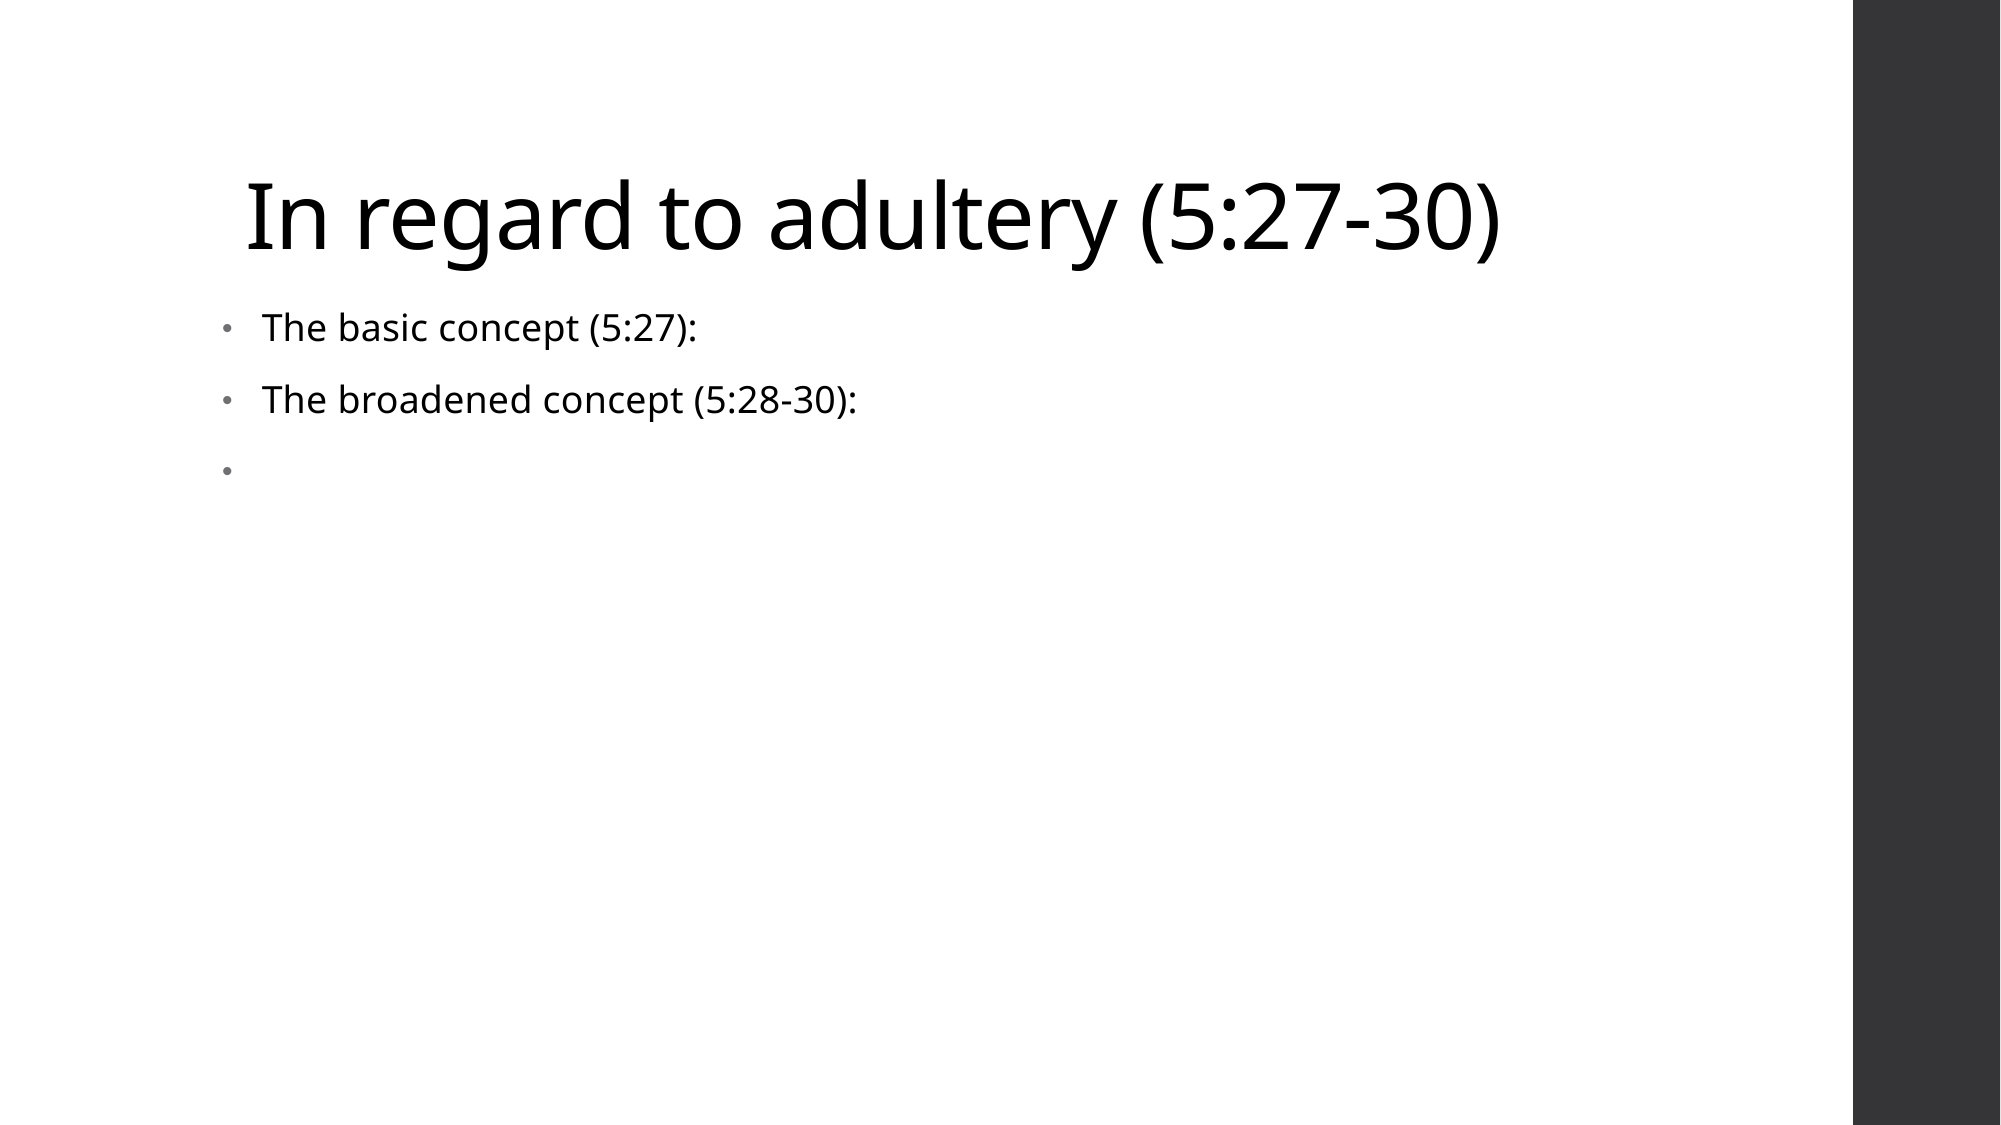

# In regard to adultery (5:27-30)
 The basic concept (5:27):
 The broadened concept (5:28-30):